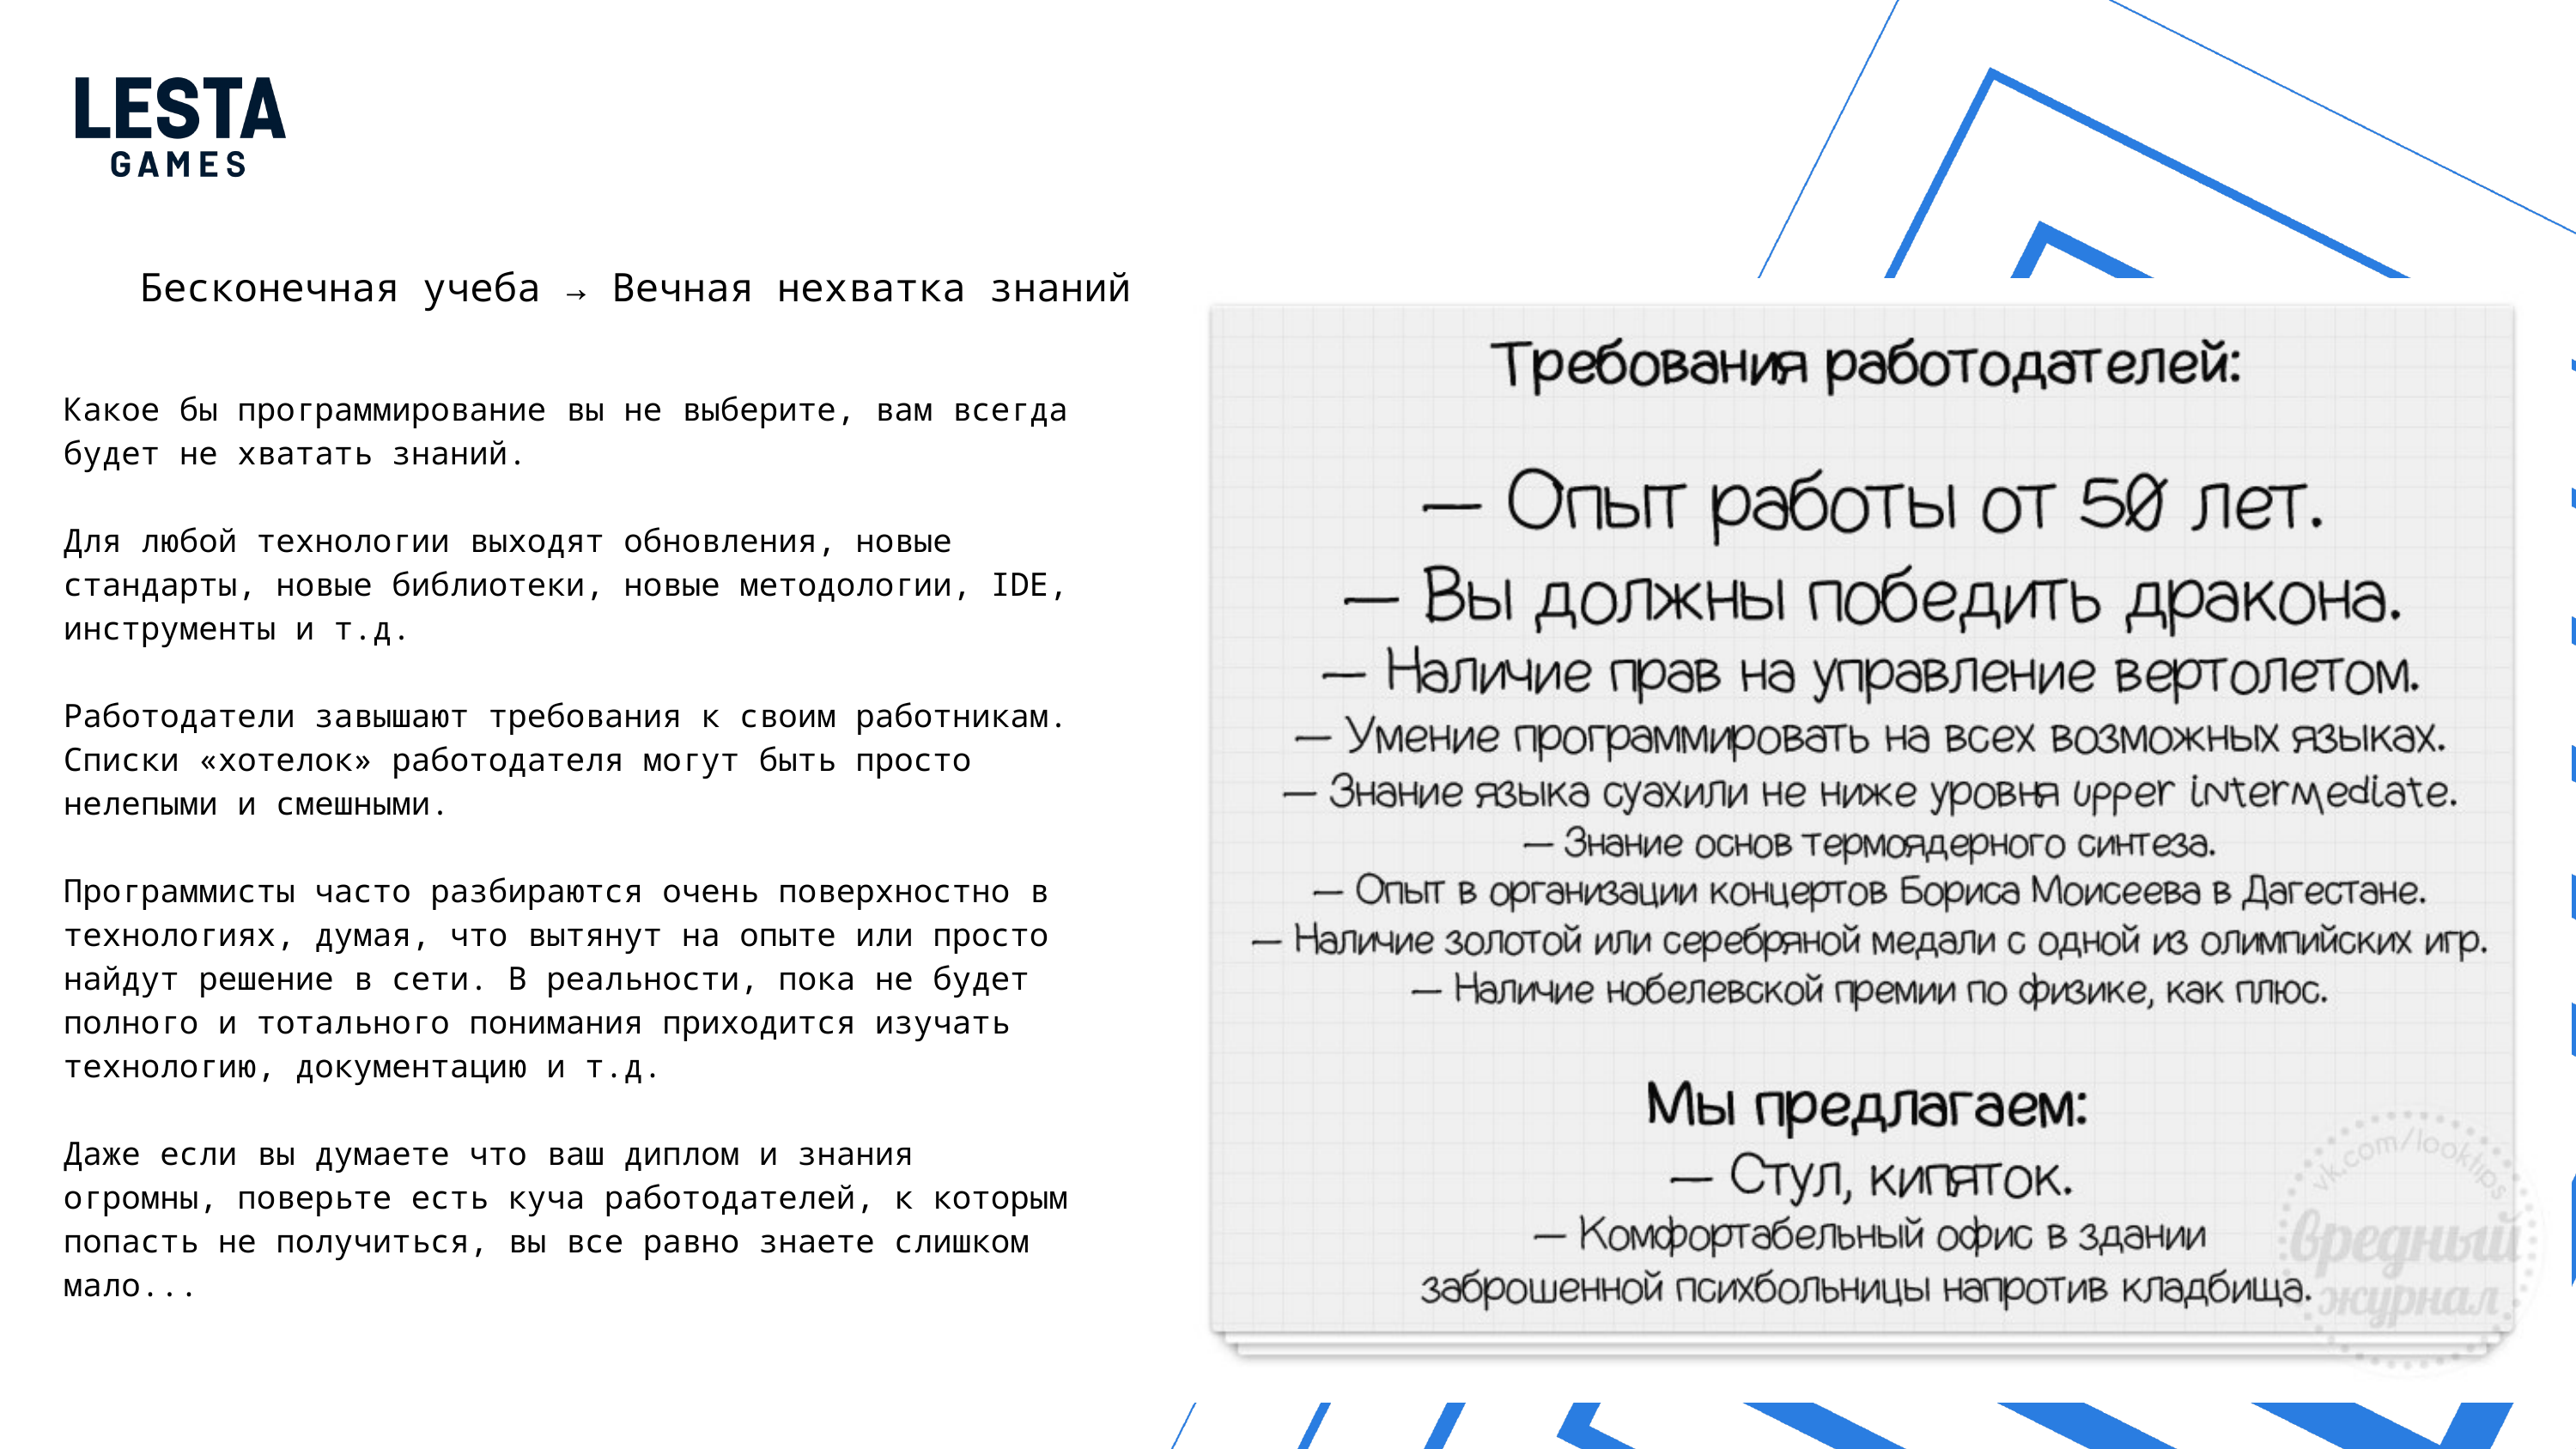

Бесконечная учеба → Вечная нехватка знаний
Какое бы программирование вы не выберите, вам всегда будет не хватать знаний.
Для любой технологии выходят обновления, новые стандарты, новые библиотеки, новые методологии, IDE, инструменты и т.д.
Работодатели завышают требования к своим работникам. Списки «хотелок» работодателя могут быть просто нелепыми и смешными.
Программисты часто разбираются очень поверхностно в технологиях, думая, что вытянут на опыте или просто найдут решение в сети. В реальности, пока не будет полного и тотального понимания приходится изучать технологию, документацию и т.д.
Даже если вы думаете что ваш диплом и знания огромны, поверьте есть куча работодателей, к которым попасть не получиться, вы все равно знаете слишком мало...